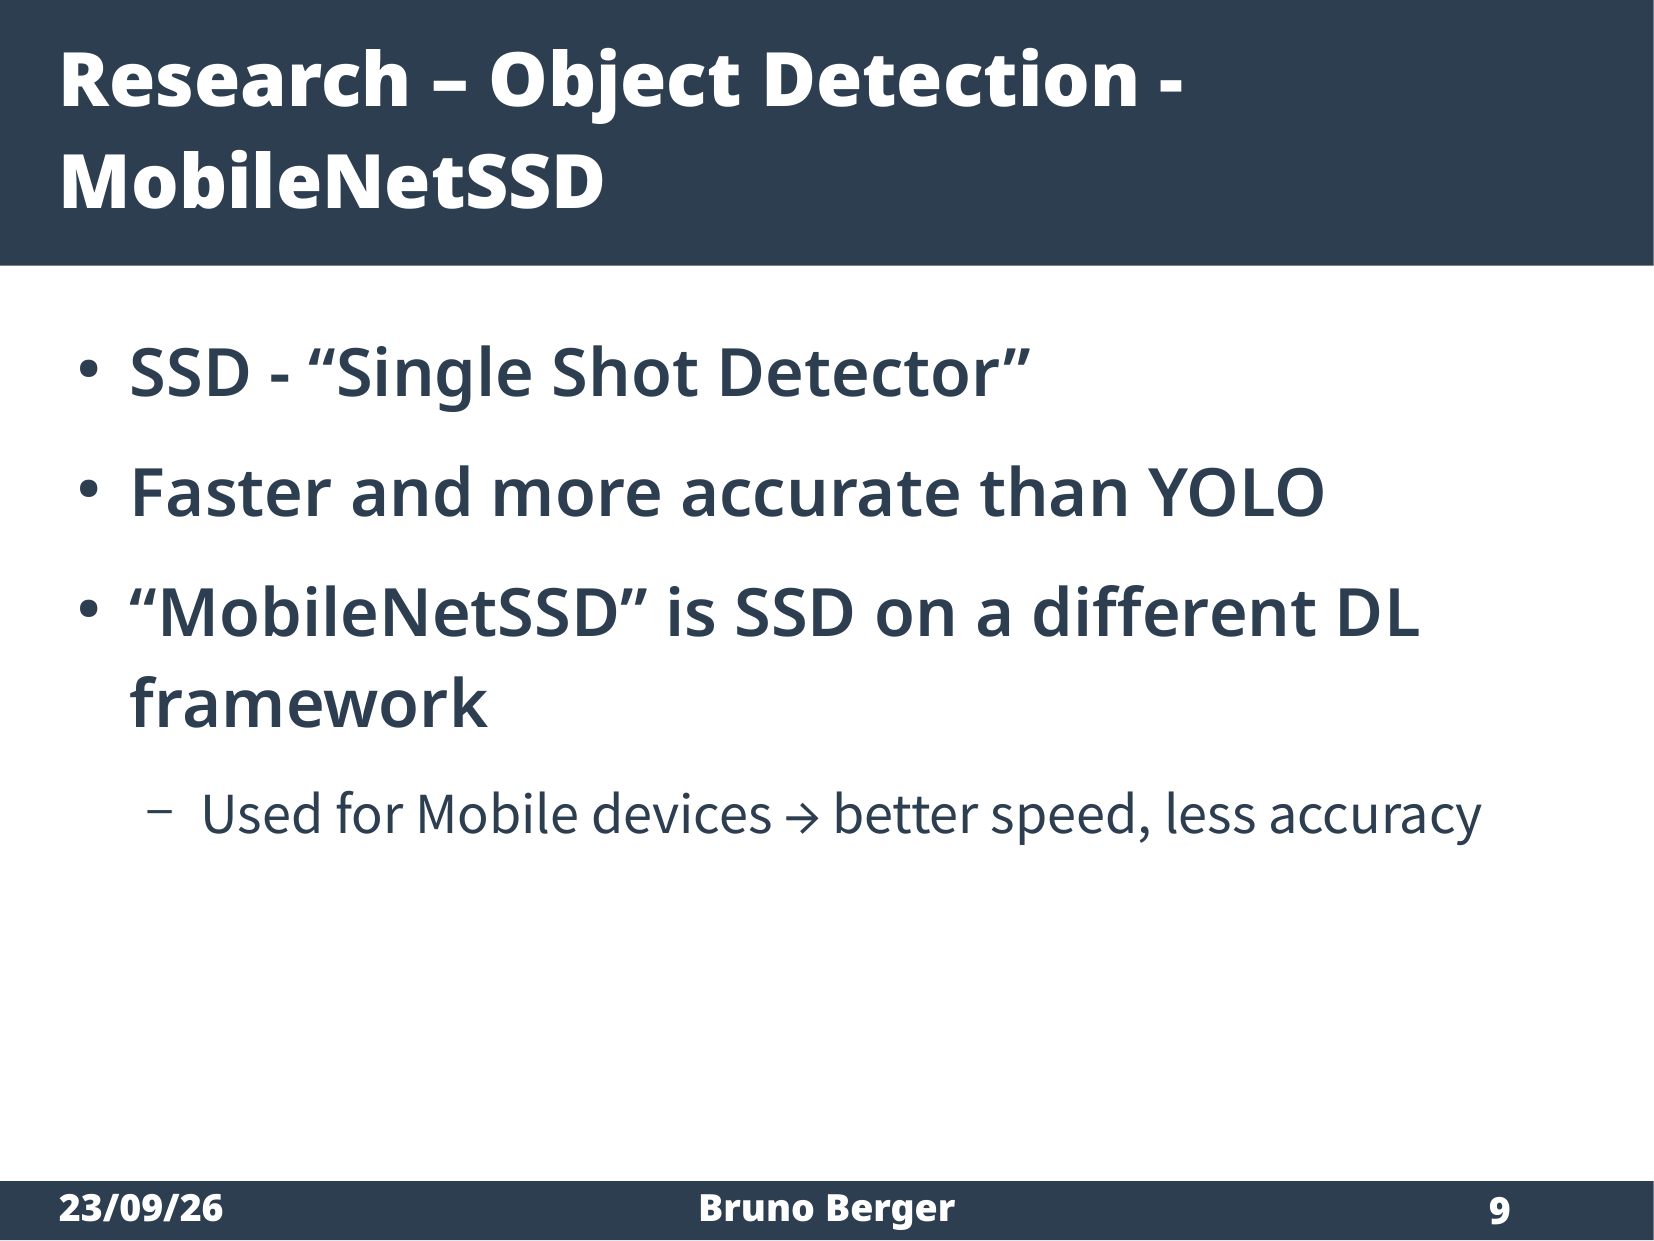

# Research – Object Detection - MobileNetSSD
SSD - “Single Shot Detector”
Faster and more accurate than YOLO
“MobileNetSSD” is SSD on a different DL framework
Used for Mobile devices → better speed, less accuracy
Bruno Berger
9